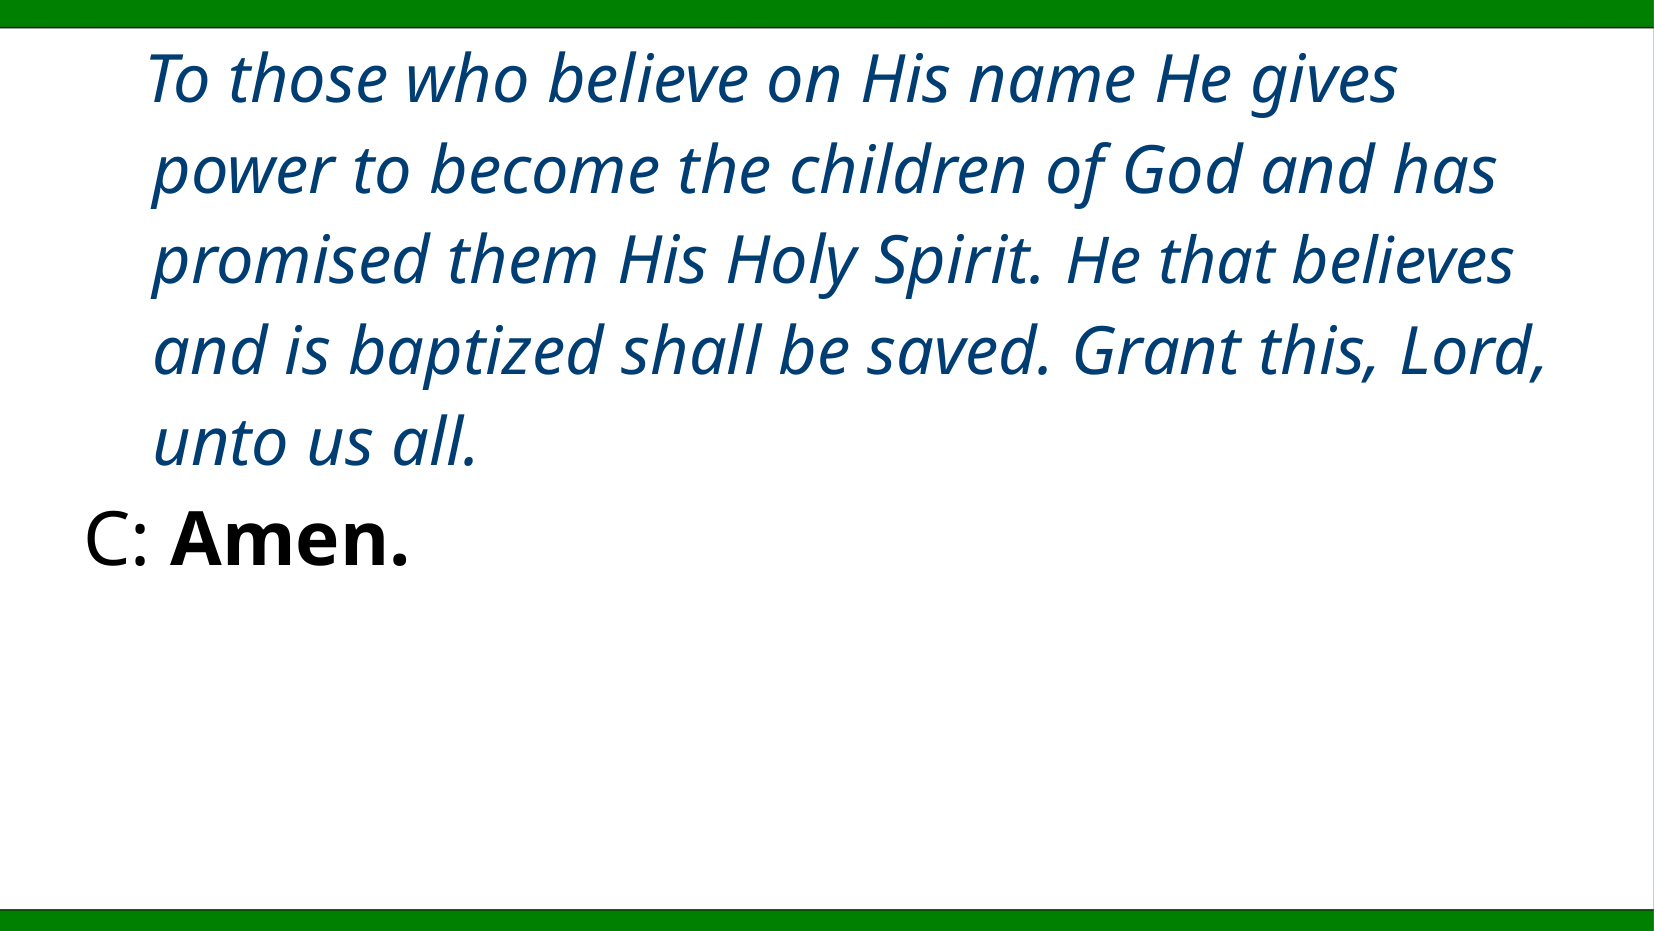

To those who believe on His name He gives
 power to become the children of God and has
 promised them His Holy Spirit. He that believes
 and is baptized shall be saved. Grant this, Lord,
 unto us all.
C: Amen.